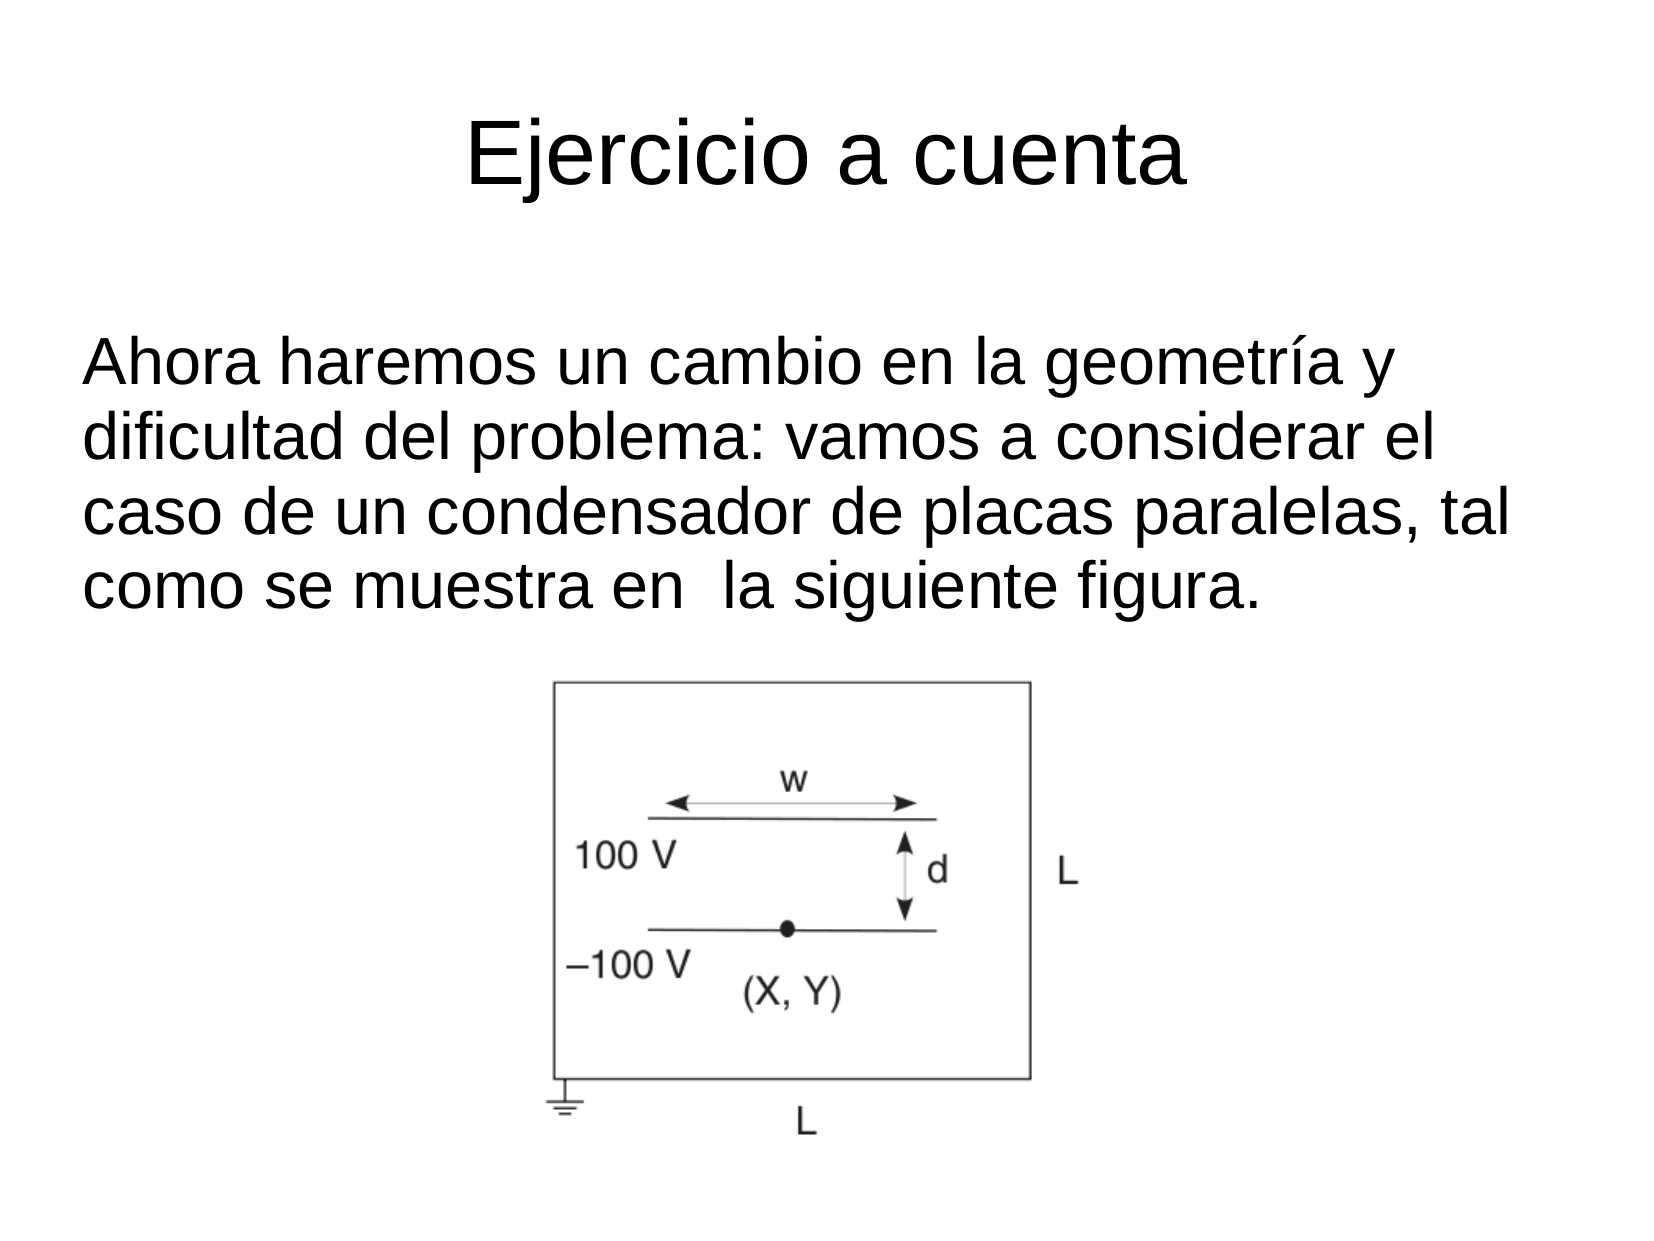

# Ejercicio a cuenta
Ahora haremos un cambio en la geometría y dificultad del problema: vamos a considerar el caso de un condensador de placas paralelas, tal como se muestra en la siguiente figura.